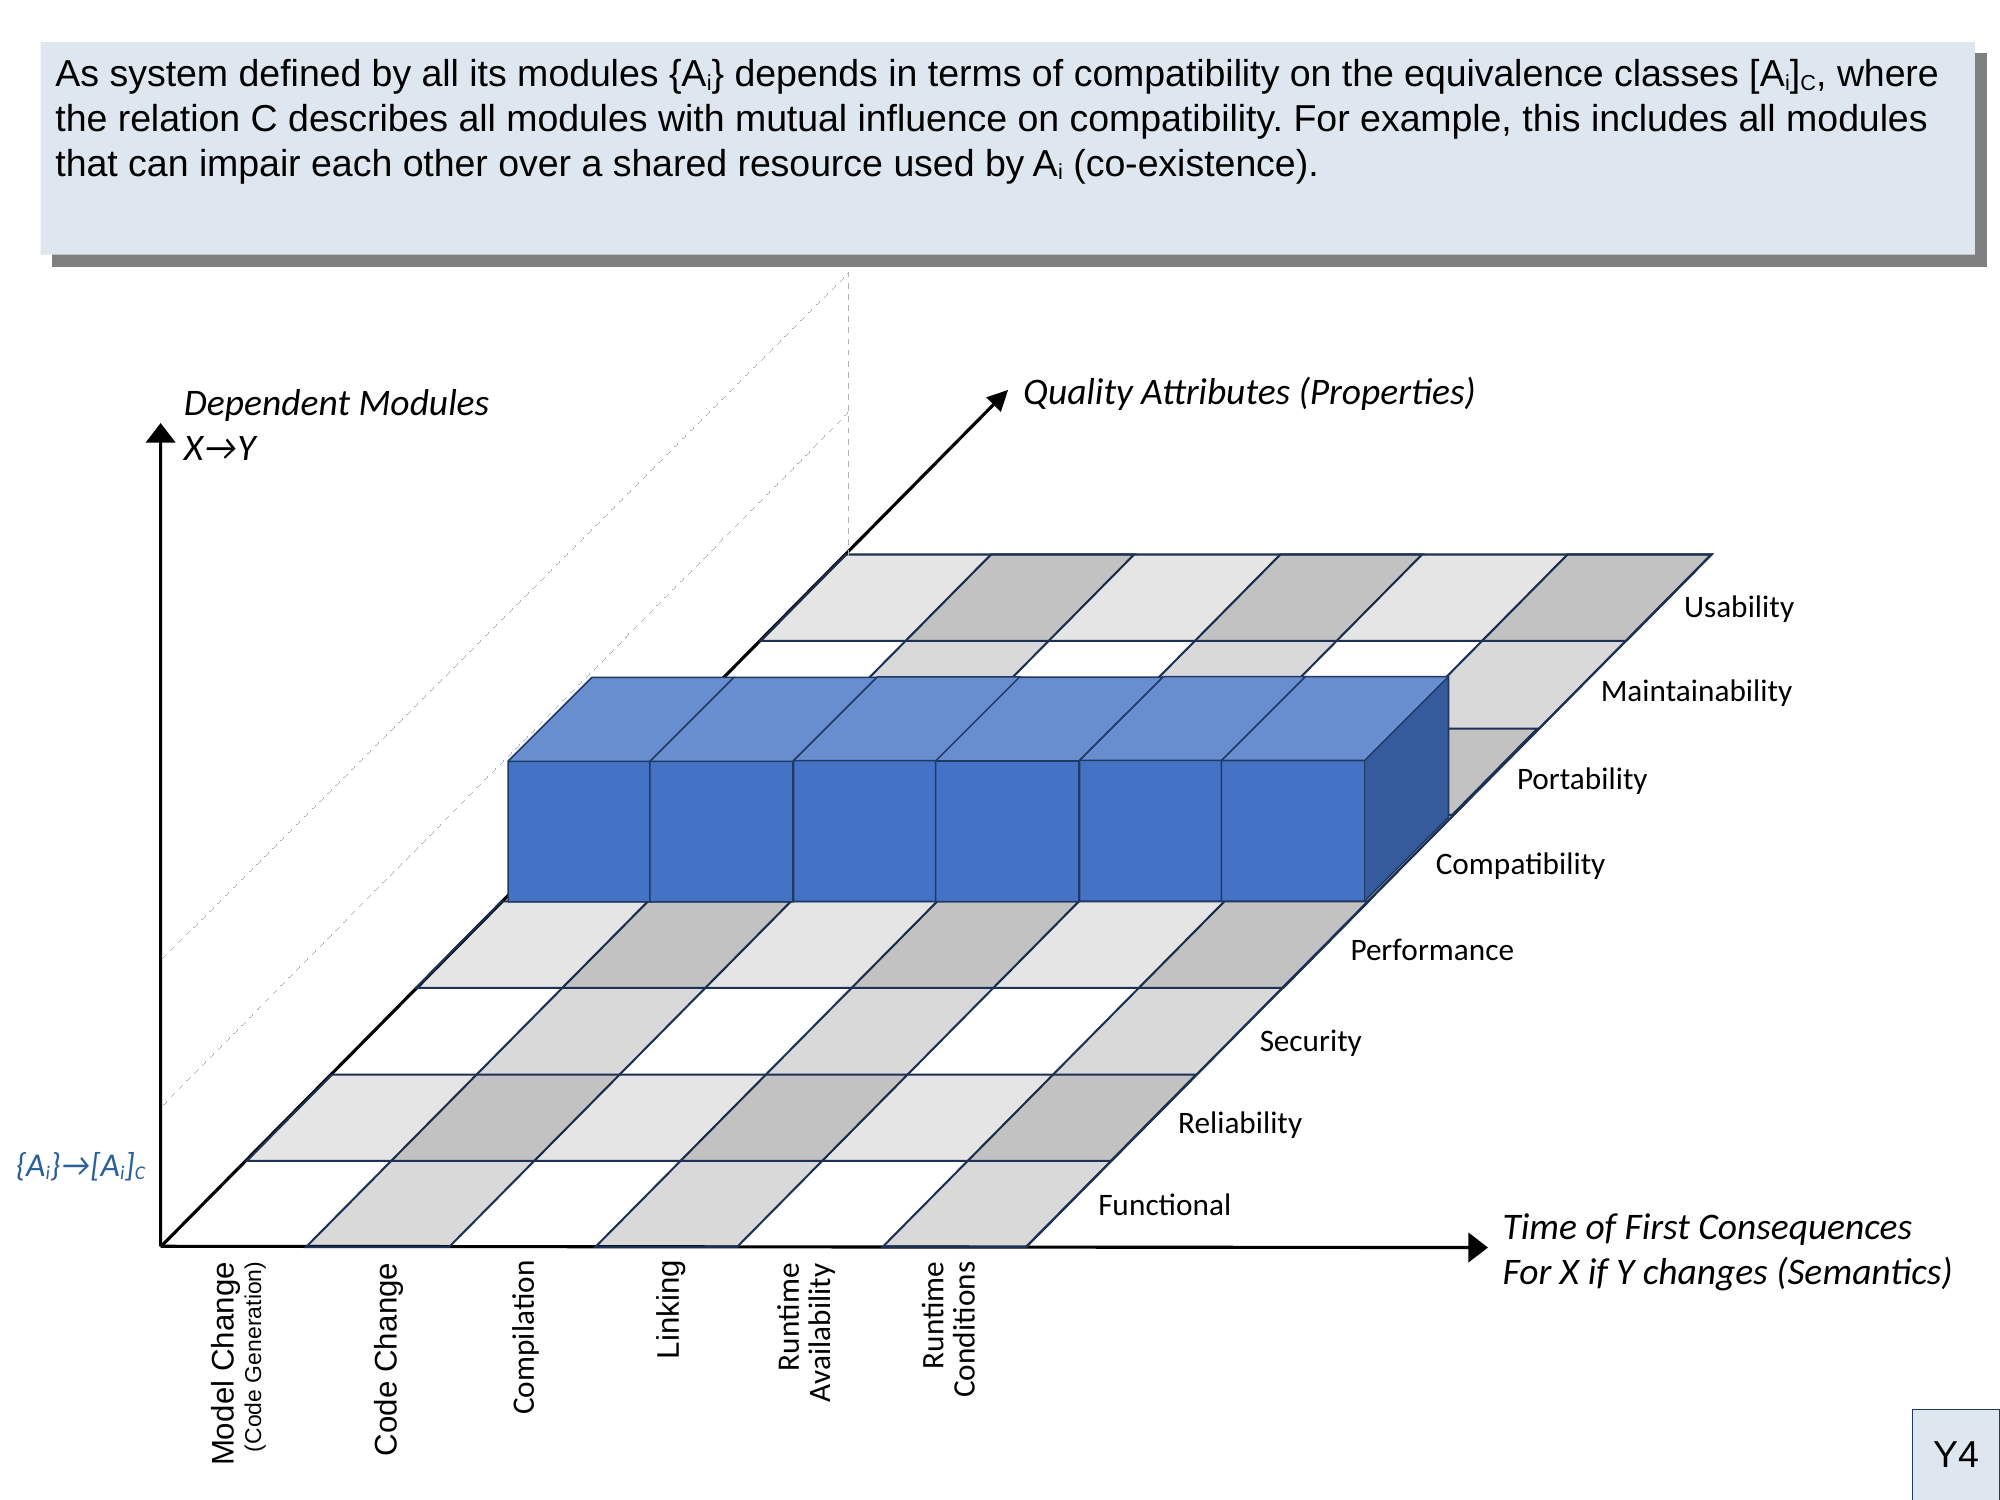

As system defined by all its modules {Ai} depends in terms of compatibility on the equivalence classes [Ai]C, where the relation C describes all modules with mutual influence on compatibility. For example, this includes all modules that can impair each other over a shared resource used by Ai (co-existence).
 Dependent Modules
 X→Y
Quality Attributes (Properties)
Usability
{Ai}→[Ai]C
Maintainability
Portability
Compatibility
 Performance
Security
Reliability
Functional
Time of First Consequences
For X if Y changes (Semantics)
Runtime
Availability
Runtime
Conditions
Model Change
(Code Generation)
Linking
Code Change
Compilation
Y4